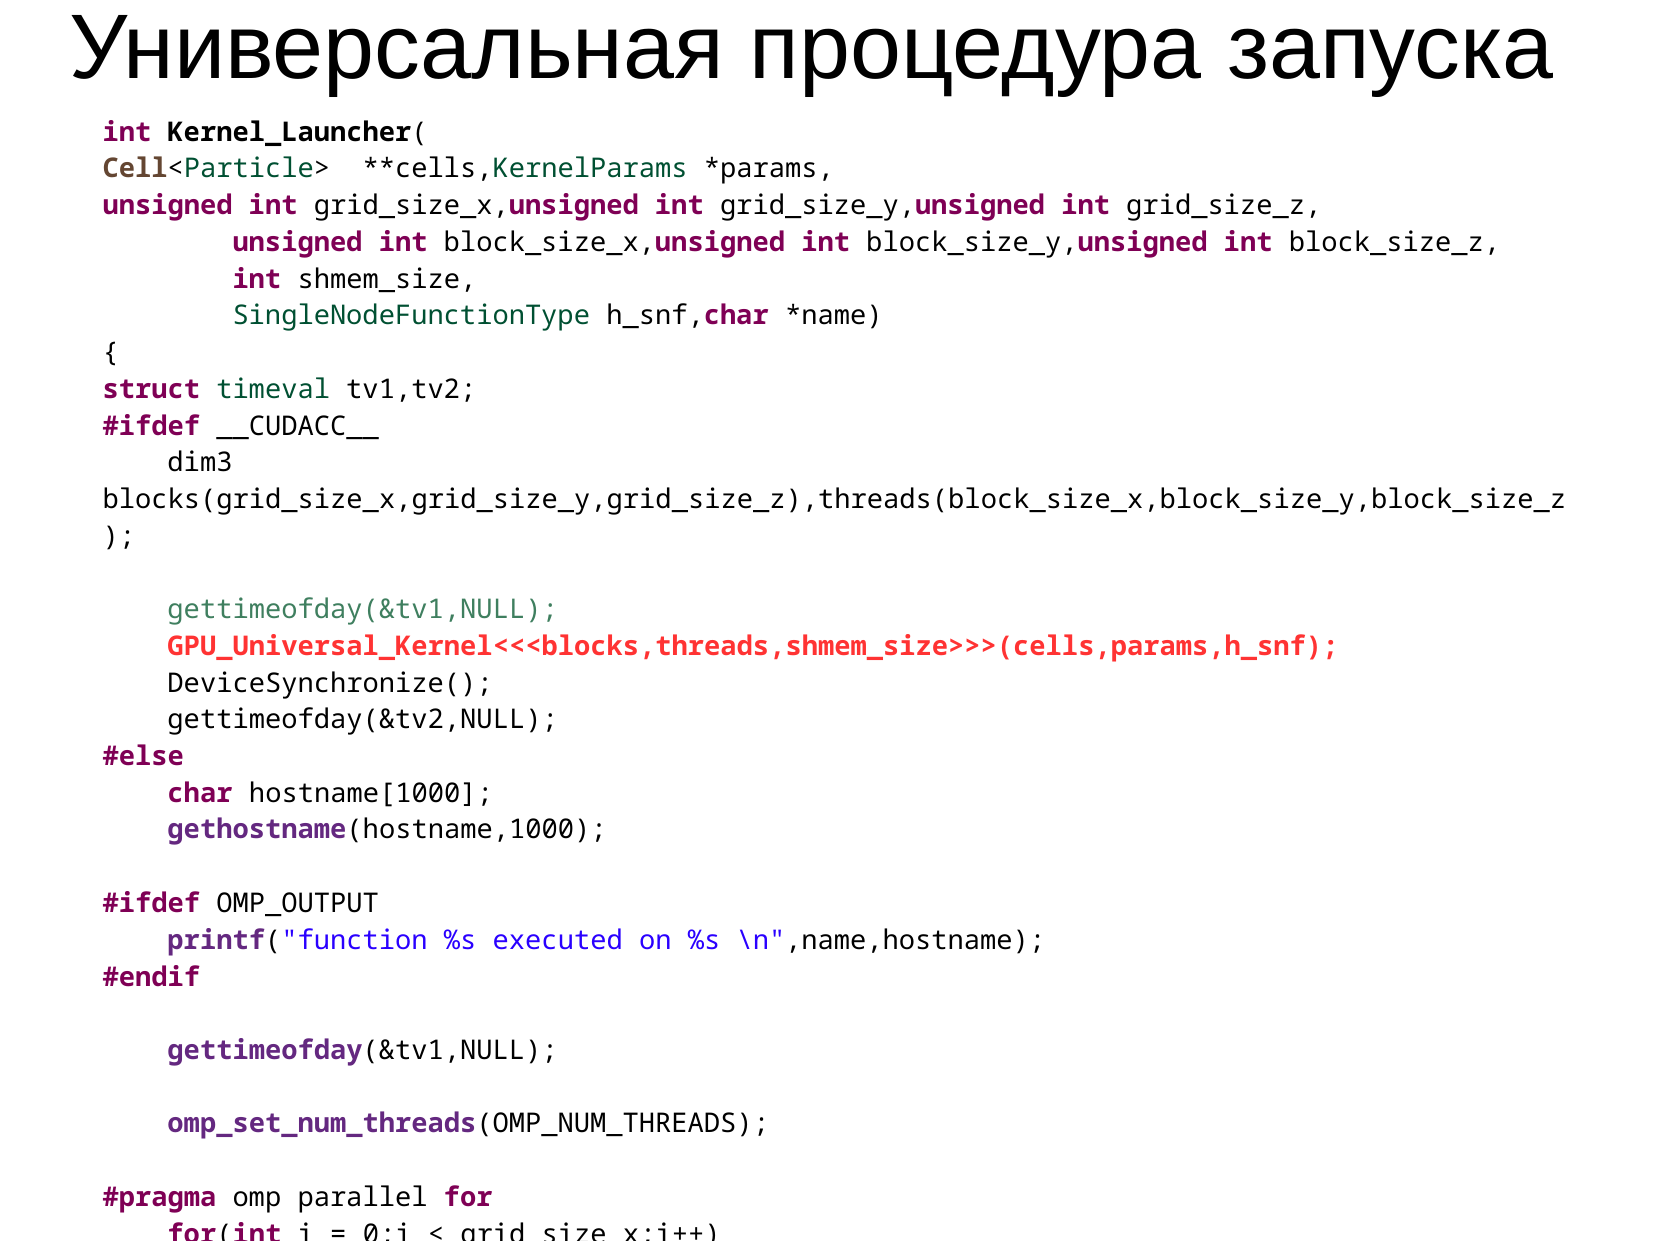

# Универсальная процедура запуска
int Kernel_Launcher(
Cell<Particle> **cells,KernelParams *params,
unsigned int grid_size_x,unsigned int grid_size_y,unsigned int grid_size_z,
 unsigned int block_size_x,unsigned int block_size_y,unsigned int block_size_z,
 int shmem_size,
 SingleNodeFunctionType h_snf,char *name)
{
struct timeval tv1,tv2;
#ifdef __CUDACC__
 dim3 blocks(grid_size_x,grid_size_y,grid_size_z),threads(block_size_x,block_size_y,block_size_z);
 gettimeofday(&tv1,NULL);
 GPU_Universal_Kernel<<<blocks,threads,shmem_size>>>(cells,params,h_snf);
 DeviceSynchronize();
 gettimeofday(&tv2,NULL);
#else
 char hostname[1000];
 gethostname(hostname,1000);
#ifdef OMP_OUTPUT
 printf("function %s executed on %s \n",name,hostname);
#endif
 gettimeofday(&tv1,NULL);
 omp_set_num_threads(OMP_NUM_THREADS);
#pragma omp parallel for
 for(int i = 0;i < grid_size_x;i++)
 {
 ….
 		 			h_snf(cells,params,i,j,k,i1,j1,k1);
….